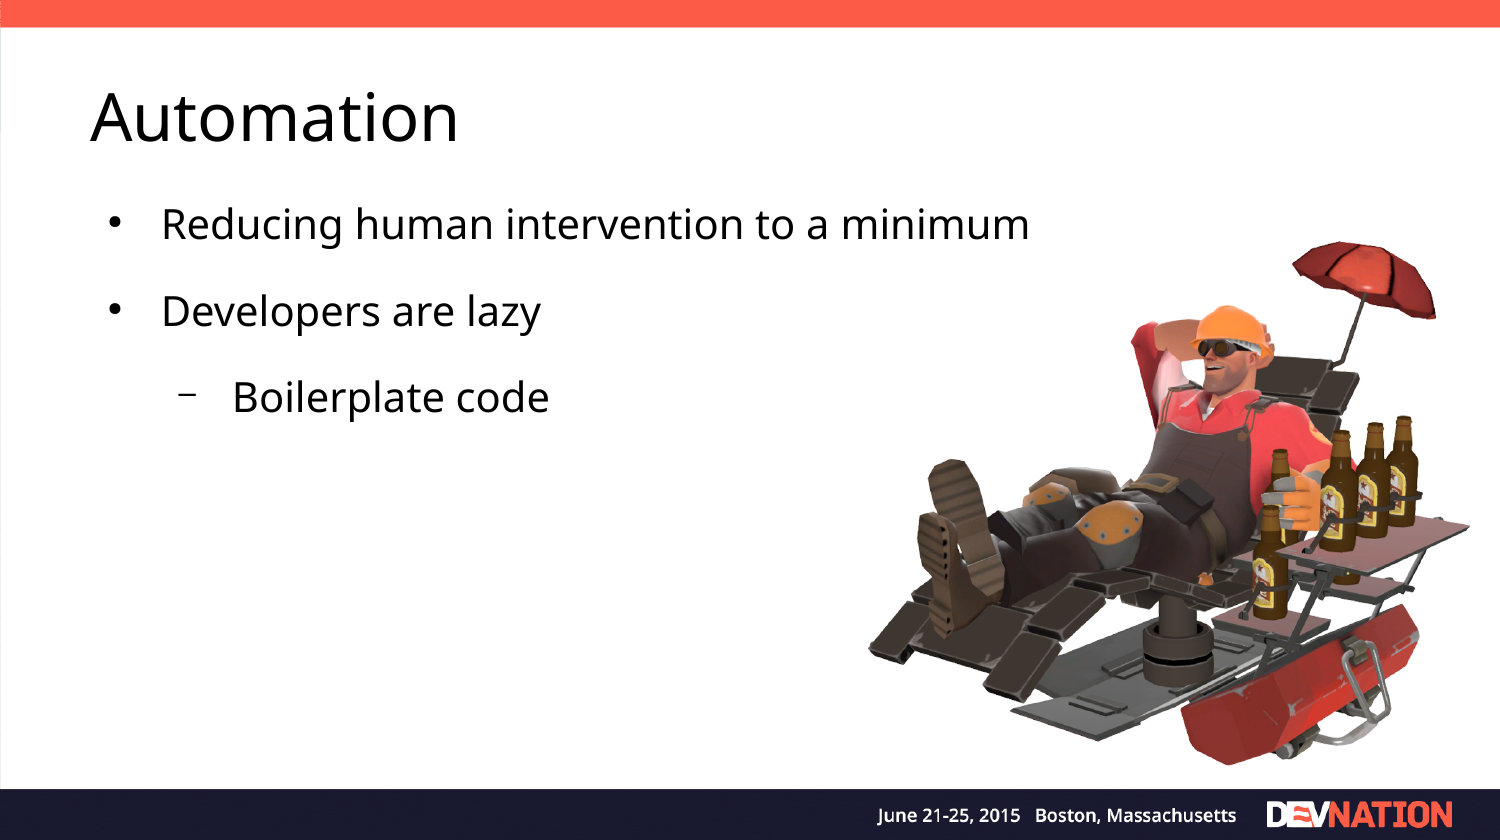

# Automation
Reducing human intervention to a minimum
Developers are lazy
Boilerplate code